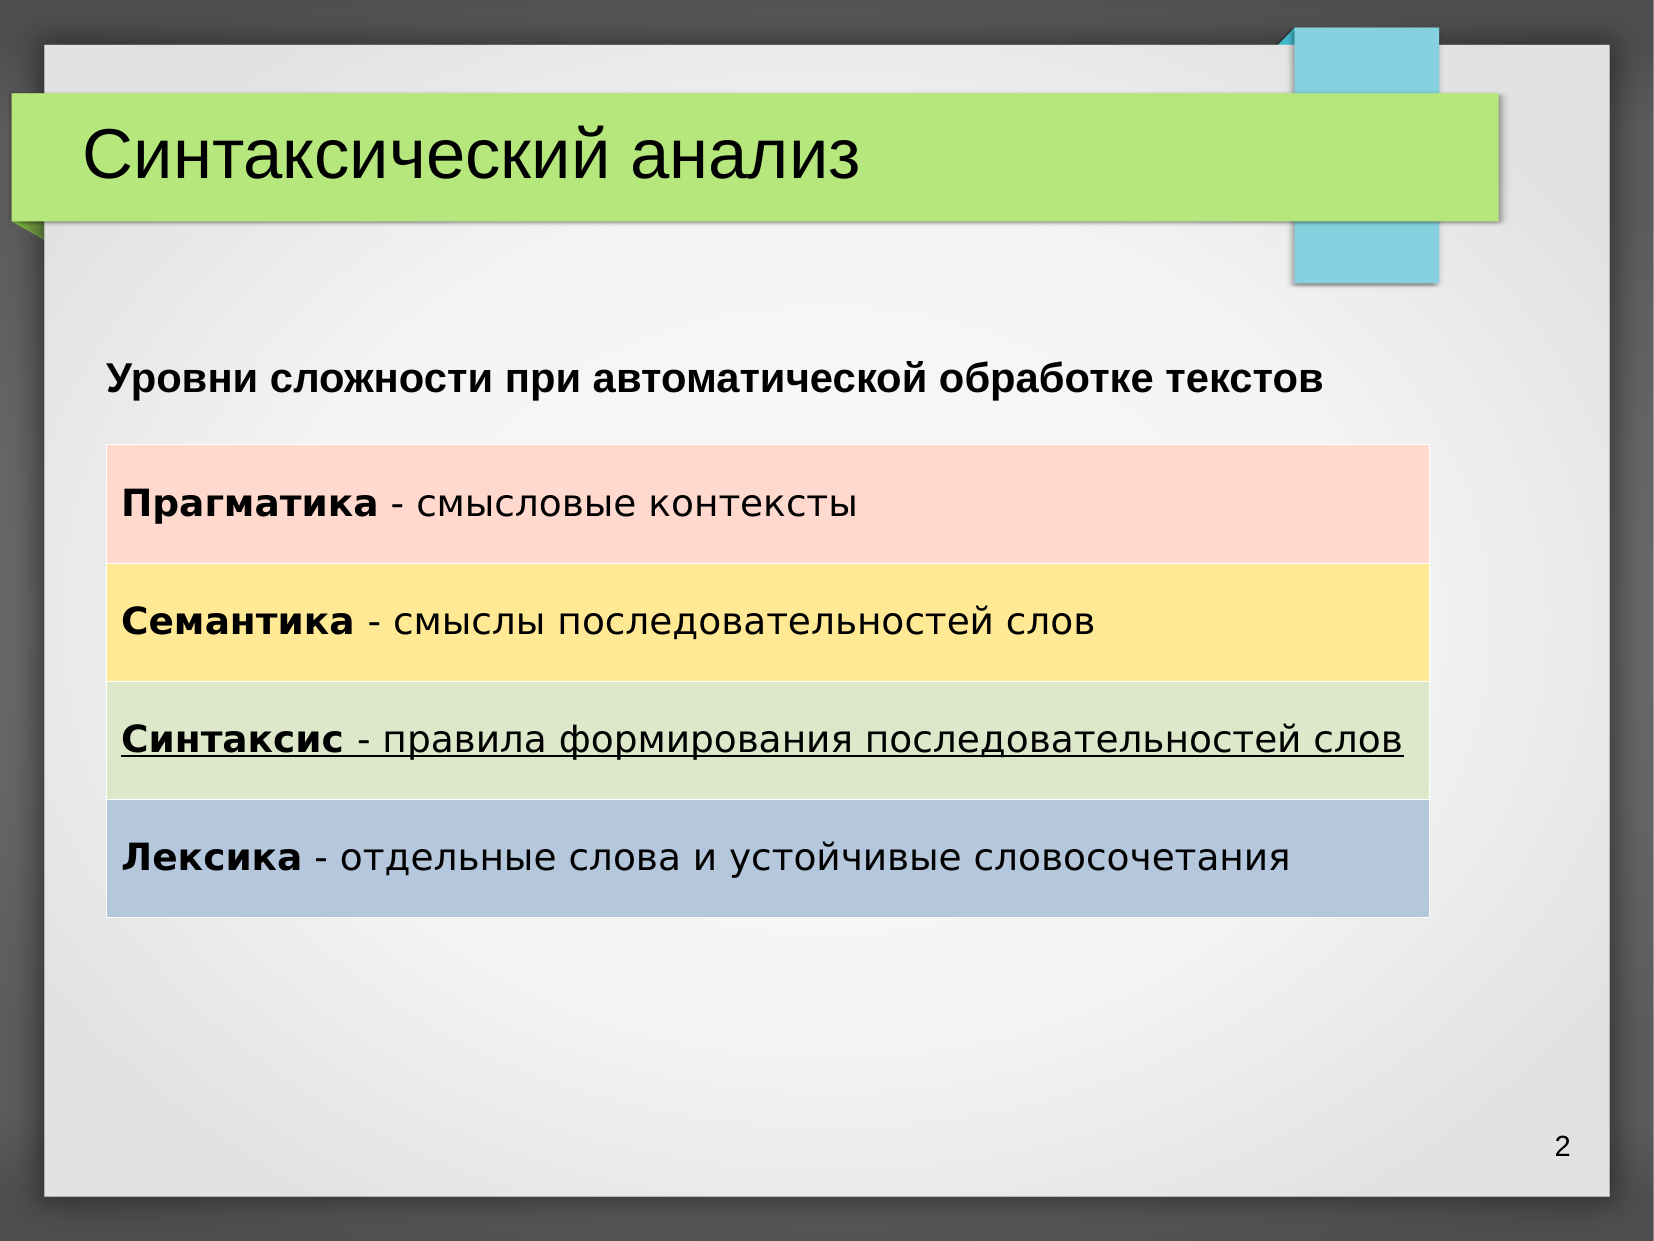

# Синтаксический анализ
Уровни сложности при автоматической обработке текстов
| Прагматика - смысловые контексты |
| --- |
| Семантика - смыслы последовательностей слов |
| Синтаксис - правила формирования последовательностей слов |
| Лексика - отдельные слова и устойчивые словосочетания |
2